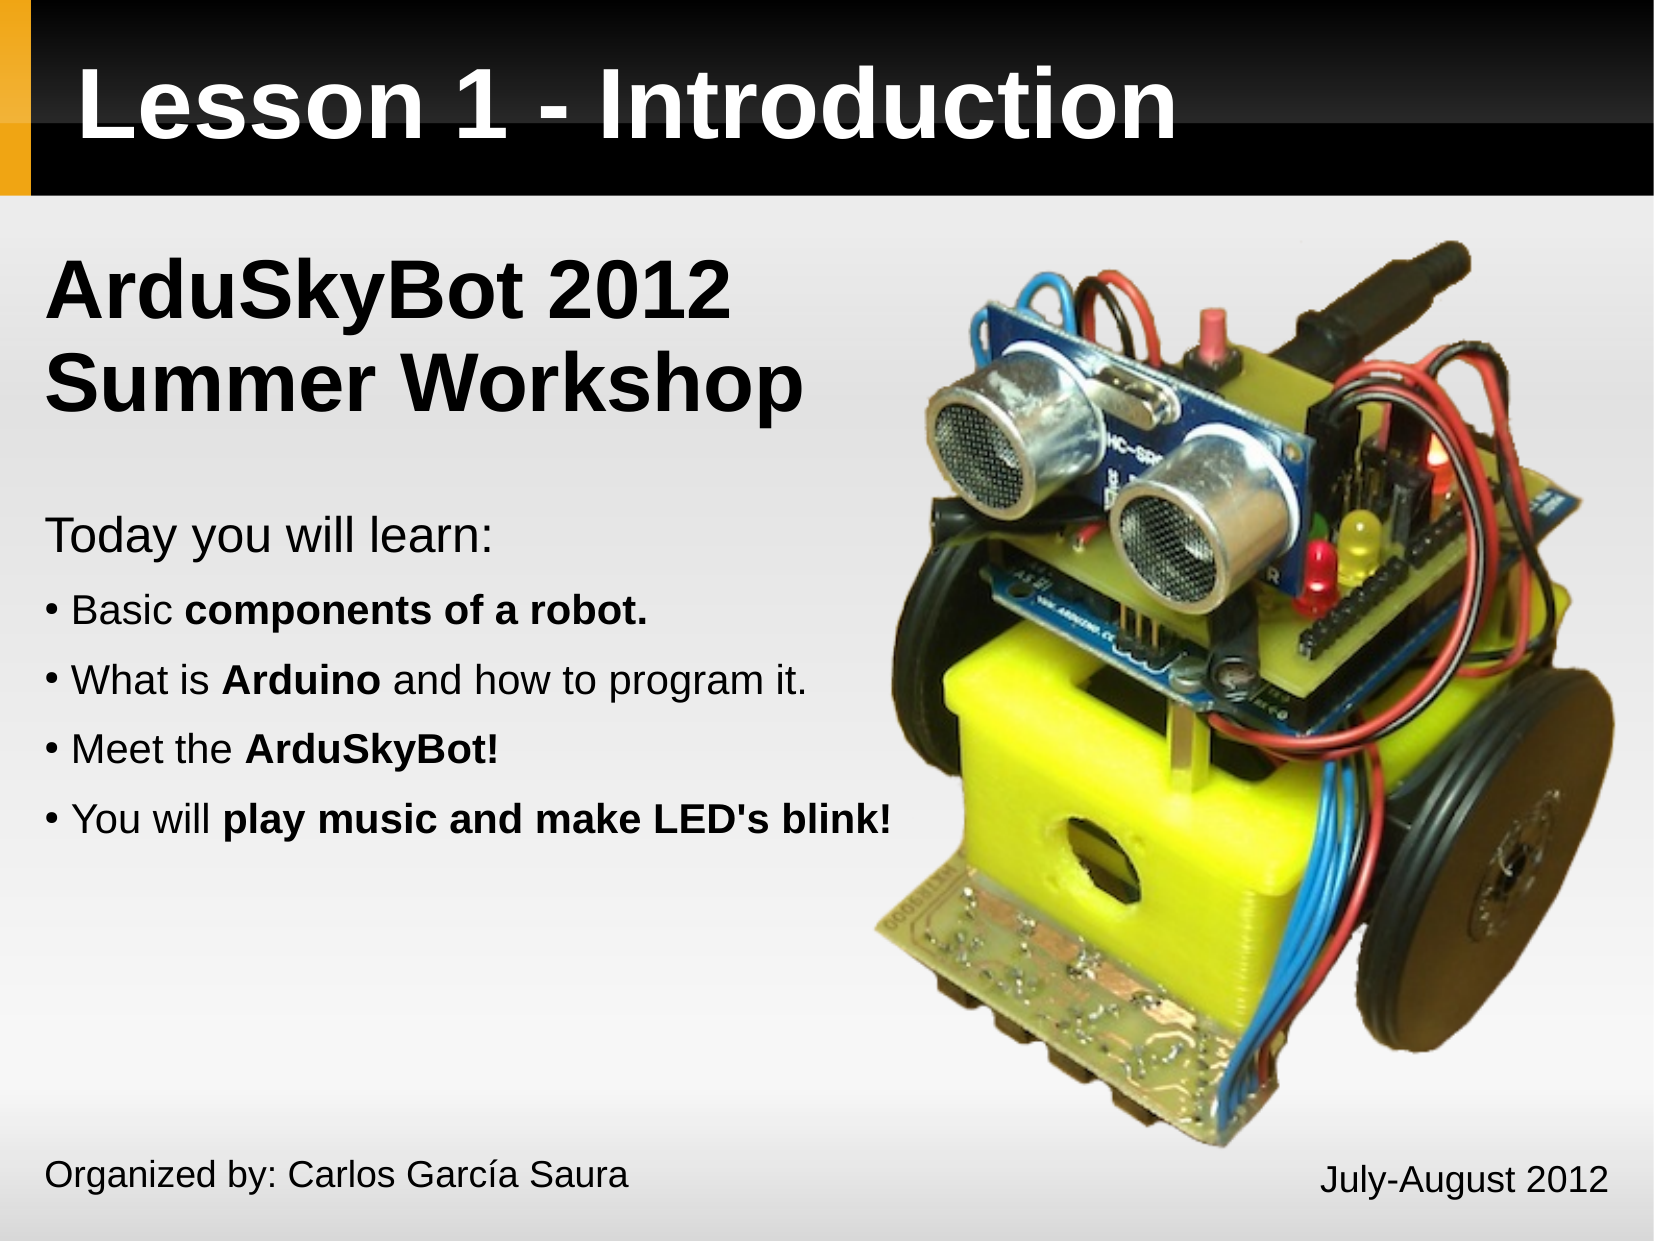

# Lesson 1 - Introduction
ArduSkyBot 2012 Summer Workshop
Today you will learn:
 Basic components of a robot.
 What is Arduino and how to program it.
 Meet the ArduSkyBot!
 You will play music and make LED's blink!
Organized by: Carlos García Saura
July-August 2012